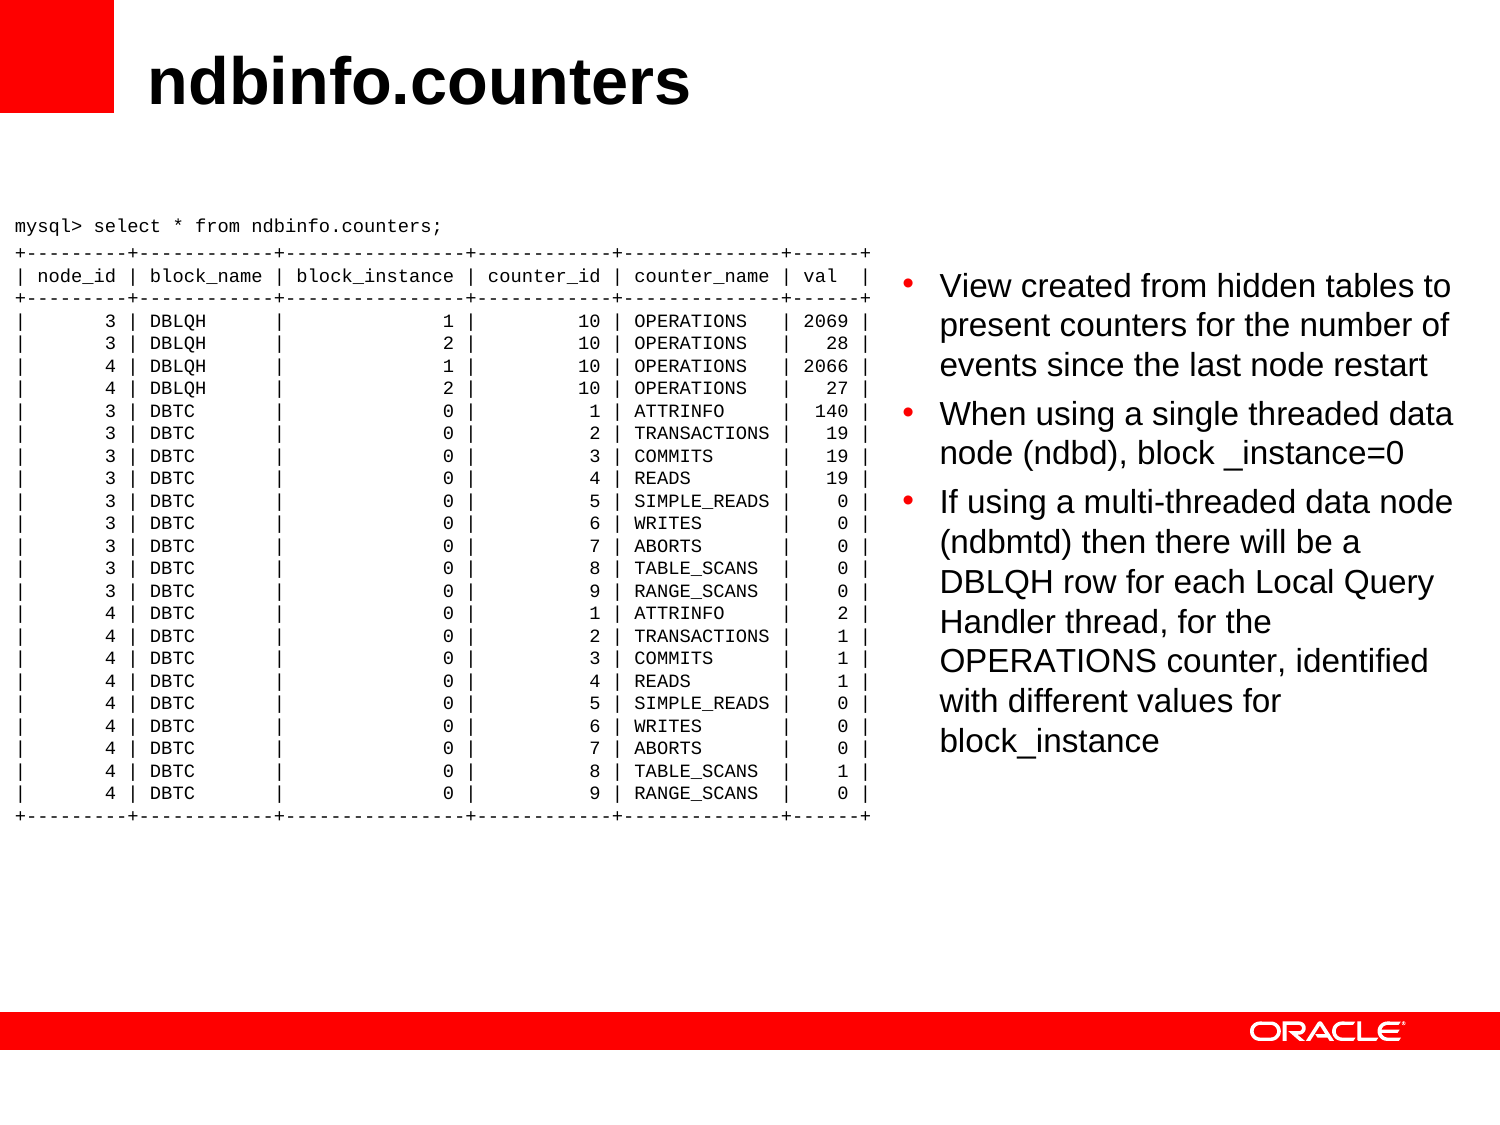

# ndbinfo.counters
mysql> select * from ndbinfo.counters;
+---------+------------+----------------+------------+--------------+------+
| node_id | block_name | block_instance | counter_id | counter_name | val |
+---------+------------+----------------+------------+--------------+------+
| 3 | DBLQH | 1 | 10 | OPERATIONS | 2069 |
| 3 | DBLQH | 2 | 10 | OPERATIONS | 28 |
| 4 | DBLQH | 1 | 10 | OPERATIONS | 2066 |
| 4 | DBLQH | 2 | 10 | OPERATIONS | 27 |
| 3 | DBTC | 0 | 1 | ATTRINFO | 140 |
| 3 | DBTC | 0 | 2 | TRANSACTIONS | 19 |
| 3 | DBTC | 0 | 3 | COMMITS | 19 |
| 3 | DBTC | 0 | 4 | READS | 19 |
| 3 | DBTC | 0 | 5 | SIMPLE_READS | 0 |
| 3 | DBTC | 0 | 6 | WRITES | 0 |
| 3 | DBTC | 0 | 7 | ABORTS | 0 |
| 3 | DBTC | 0 | 8 | TABLE_SCANS | 0 |
| 3 | DBTC | 0 | 9 | RANGE_SCANS | 0 |
| 4 | DBTC | 0 | 1 | ATTRINFO | 2 |
| 4 | DBTC | 0 | 2 | TRANSACTIONS | 1 |
| 4 | DBTC | 0 | 3 | COMMITS | 1 |
| 4 | DBTC | 0 | 4 | READS | 1 |
| 4 | DBTC | 0 | 5 | SIMPLE_READS | 0 |
| 4 | DBTC | 0 | 6 | WRITES | 0 |
| 4 | DBTC | 0 | 7 | ABORTS | 0 |
| 4 | DBTC | 0 | 8 | TABLE_SCANS | 1 |
| 4 | DBTC | 0 | 9 | RANGE_SCANS | 0 |
+---------+------------+----------------+------------+--------------+------+
View created from hidden tables to present counters for the number of events since the last node restart
When using a single threaded data node (ndbd), block _instance=0
If using a multi-threaded data node (ndbmtd) then there will be a DBLQH row for each Local Query Handler thread, for the OPERATIONS counter, identified with different values for block_instance